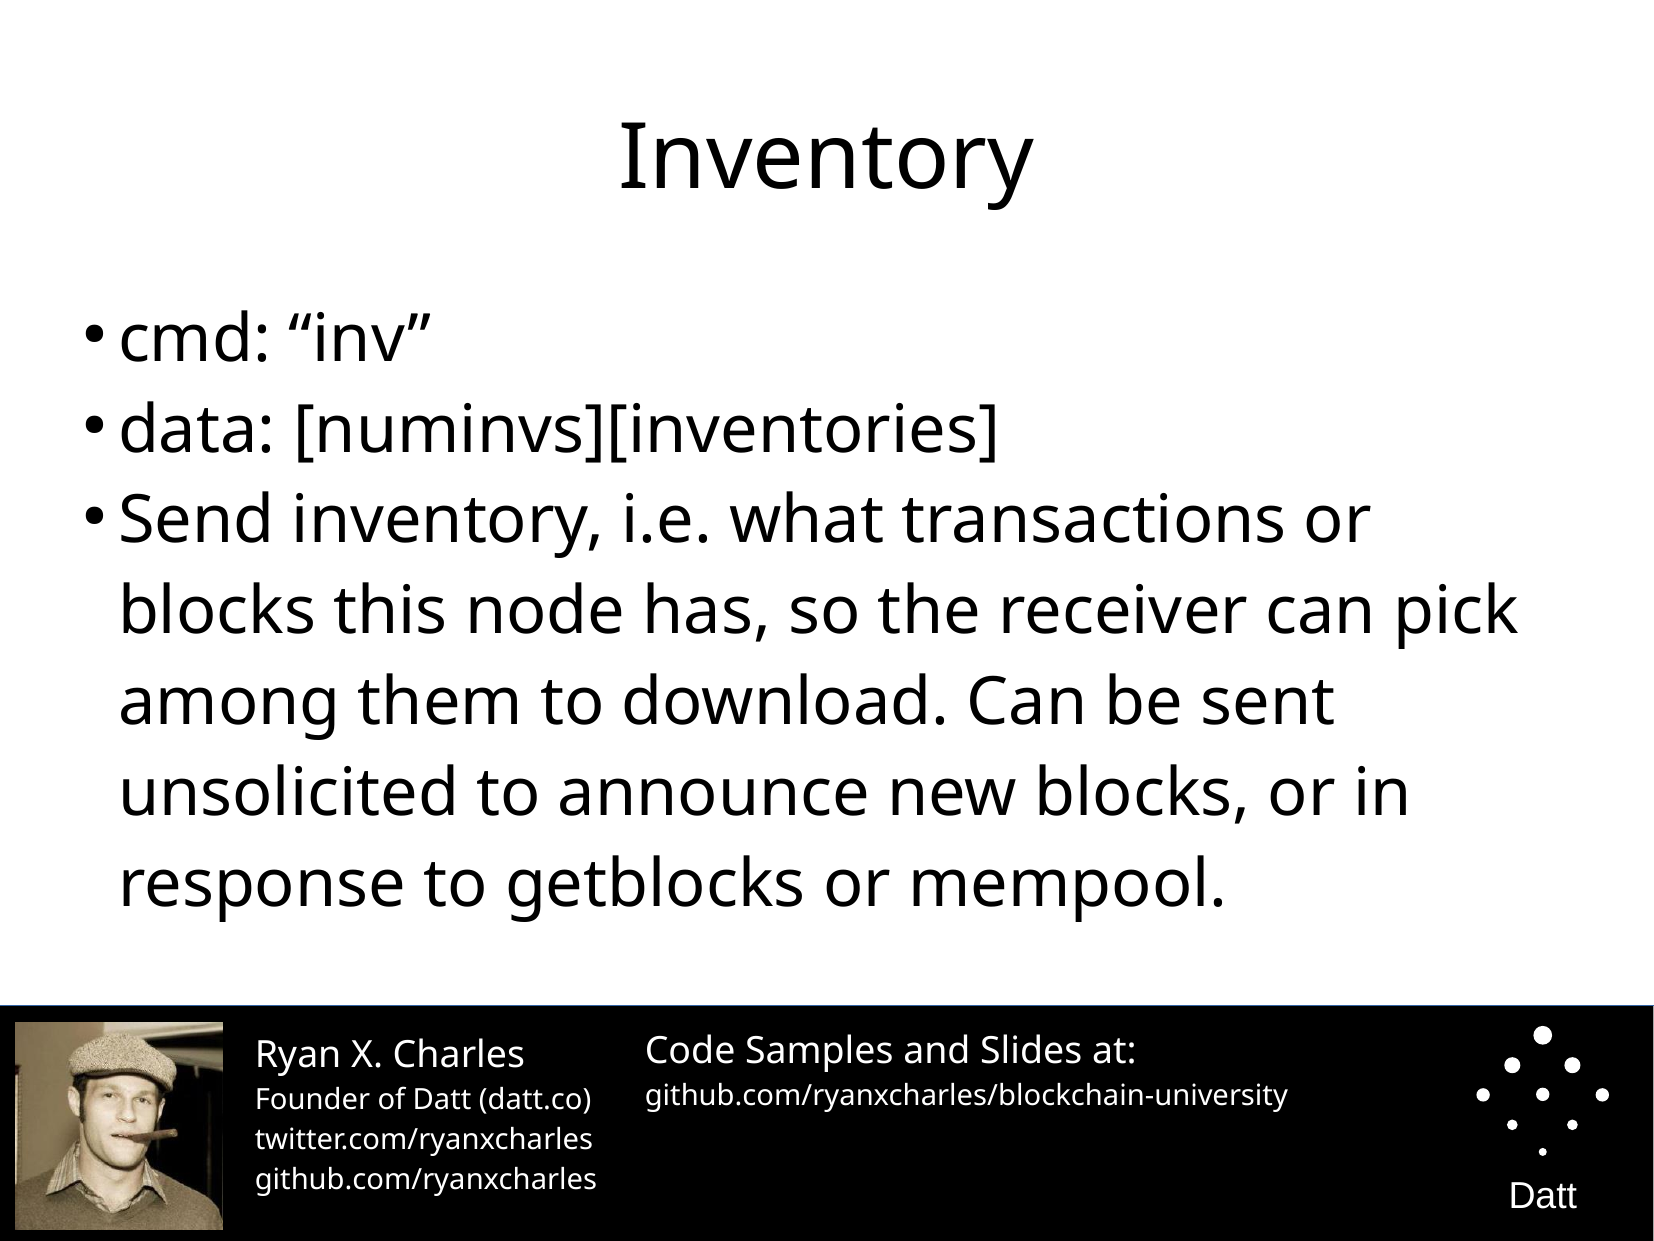

# Inventory
cmd: “inv”
data: [numinvs][inventories]
Send inventory, i.e. what transactions or blocks this node has, so the receiver can pick among them to download. Can be sent unsolicited to announce new blocks, or in response to getblocks or mempool.
Code Samples and Slides at:
github.com/ryanxcharles/blockchain-university
Ryan X. Charles
Founder of Datt (datt.co)
twitter.com/ryanxcharles
github.com/ryanxcharles
Datt